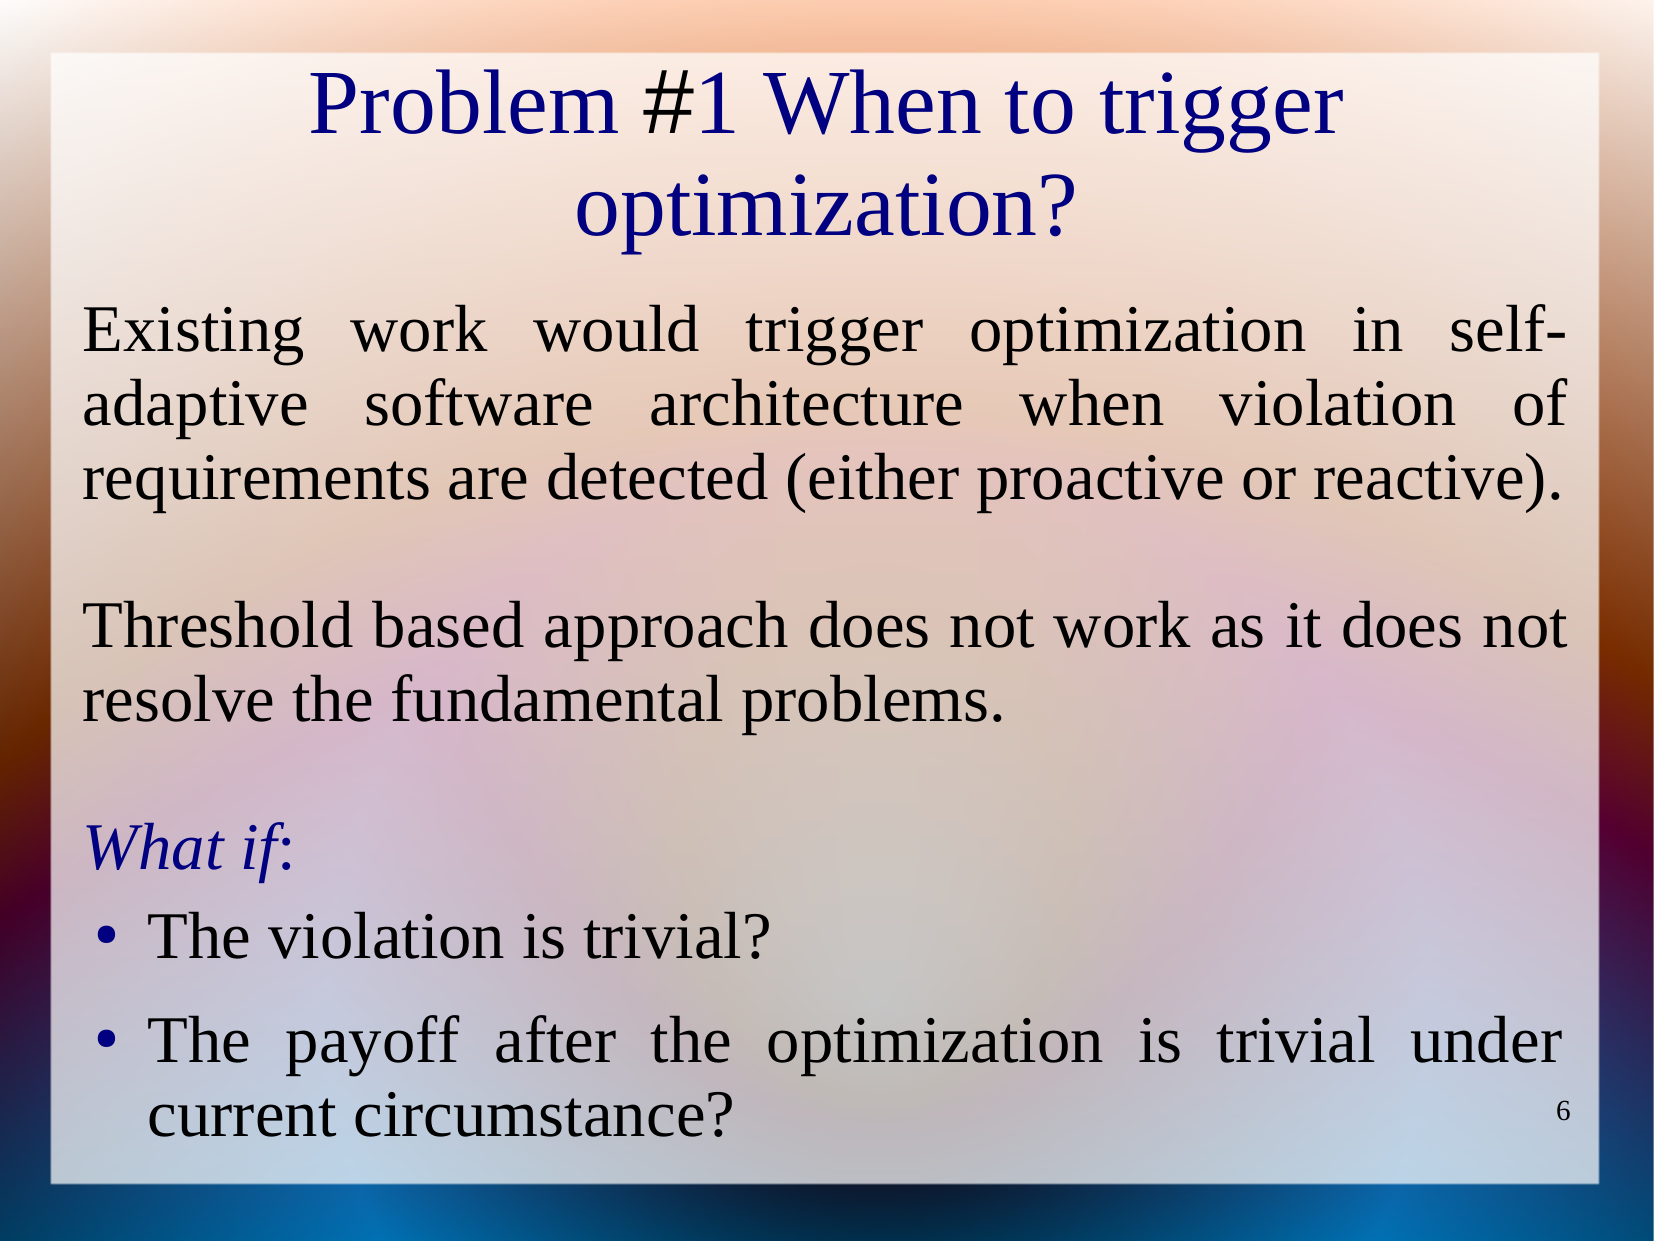

# Problem #1 When to trigger optimization?
Existing work would trigger optimization in self-adaptive software architecture when violation of requirements are detected (either proactive or reactive).
Threshold based approach does not work as it does not resolve the fundamental problems.
What if:
The violation is trivial?
The payoff after the optimization is trivial under current circumstance?
6